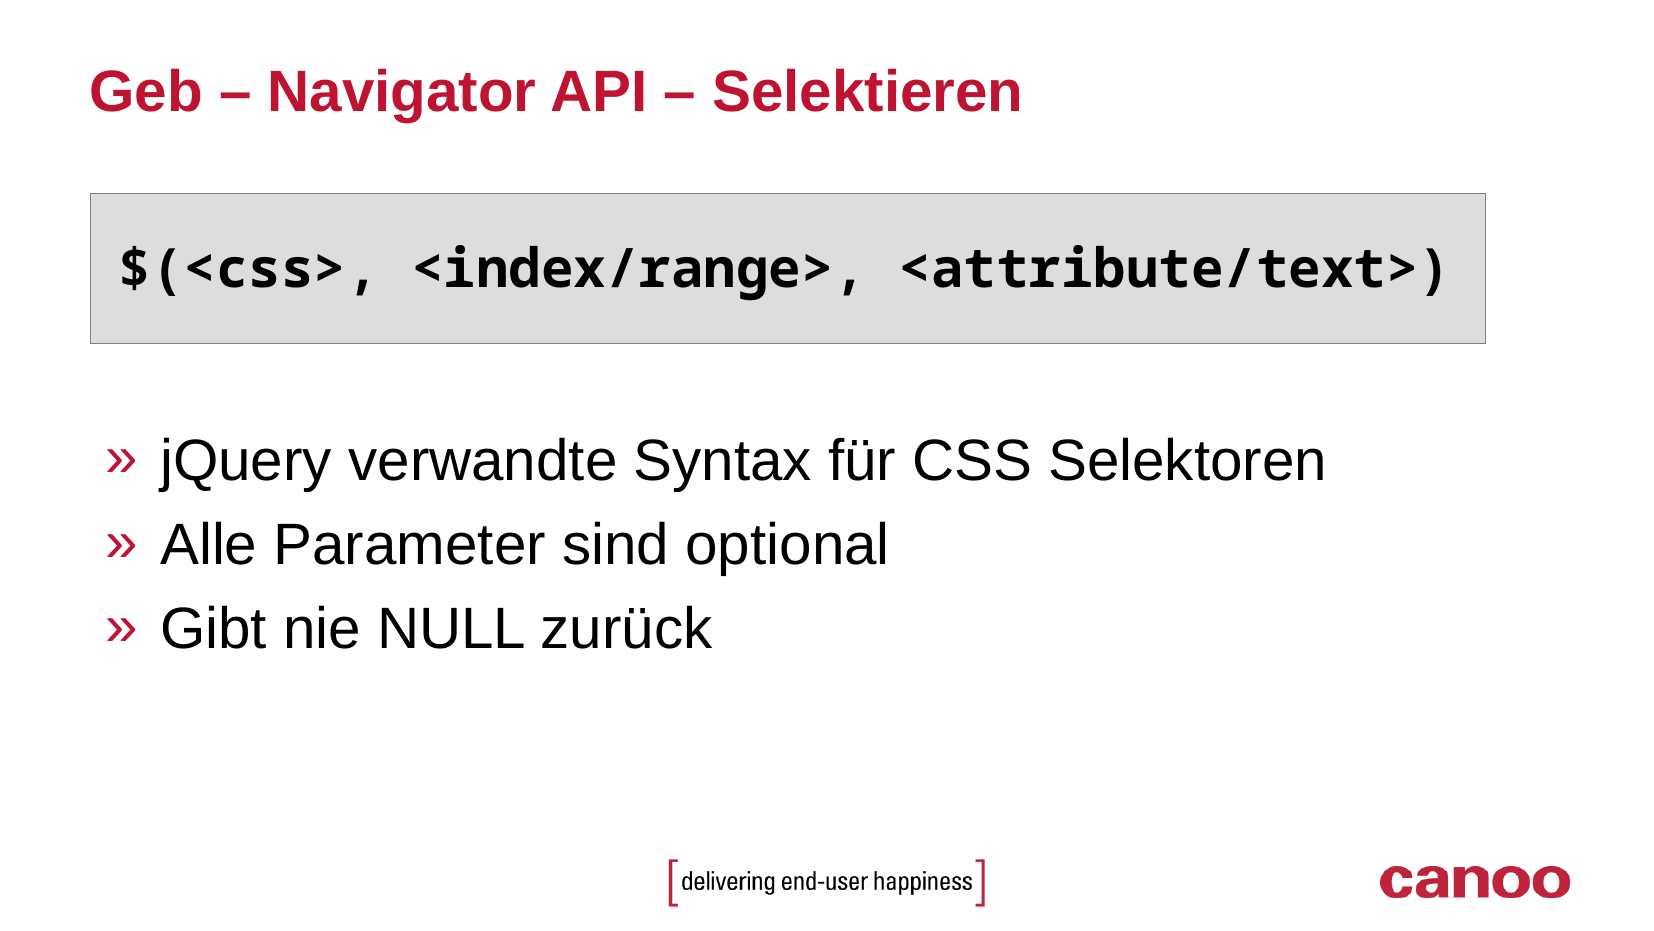

# Geb – Navigator API – Selektieren
$(<css>, <index/range>, <attribute/text>)
jQuery verwandte Syntax für CSS Selektoren
Alle Parameter sind optional
Gibt nie NULL zurück